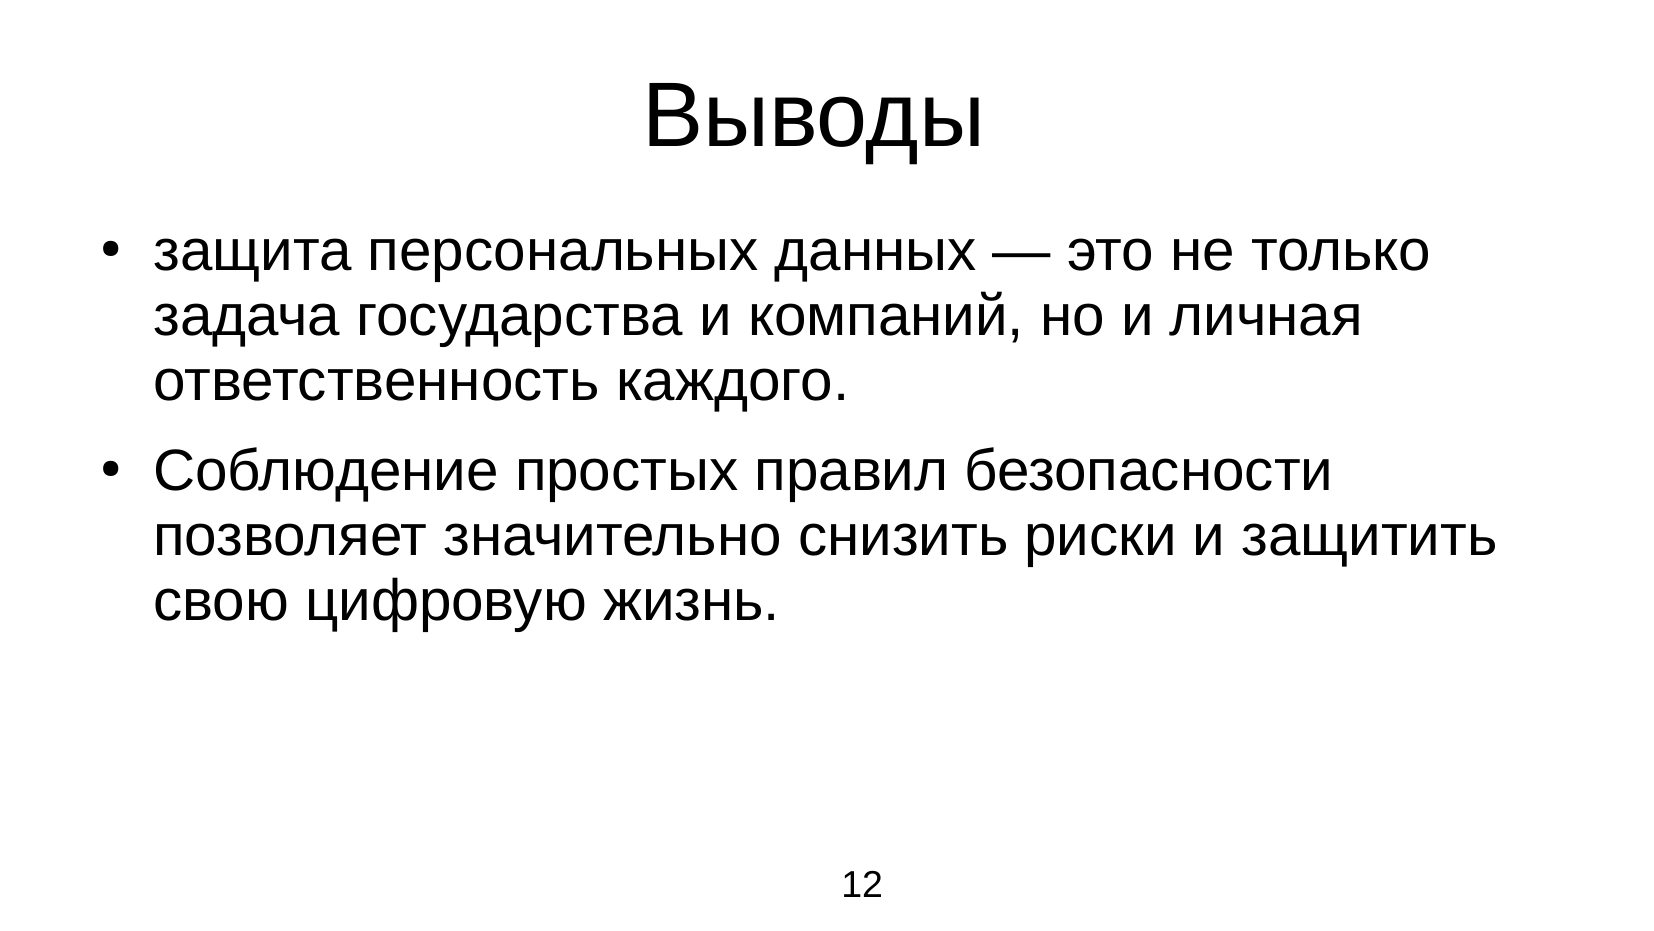

# Выводы
защита персональных данных — это не только задача государства и компаний, но и личная ответственность каждого.
Соблюдение простых правил безопасности позволяет значительно снизить риски и защитить свою цифровую жизнь.
12